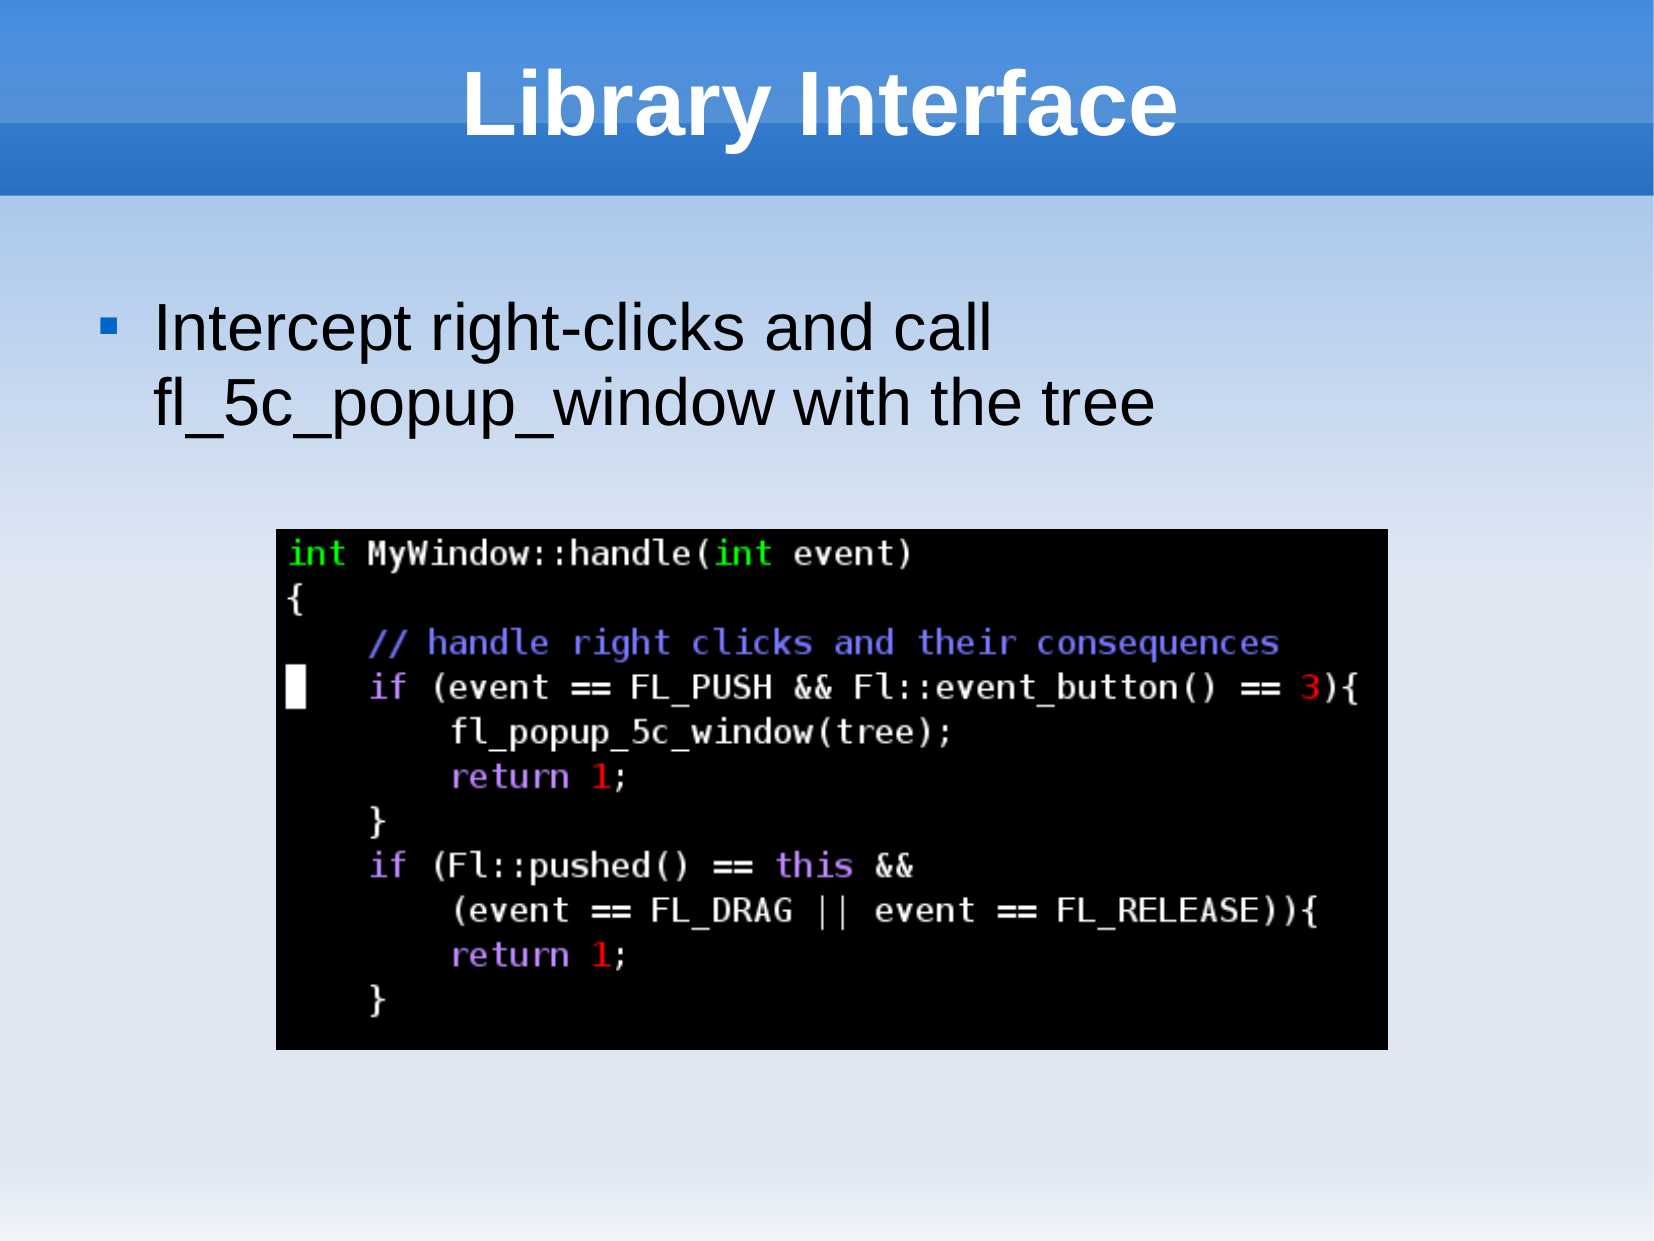

# Library Interface
Intercept right-clicks and call fl_5c_popup_window with the tree